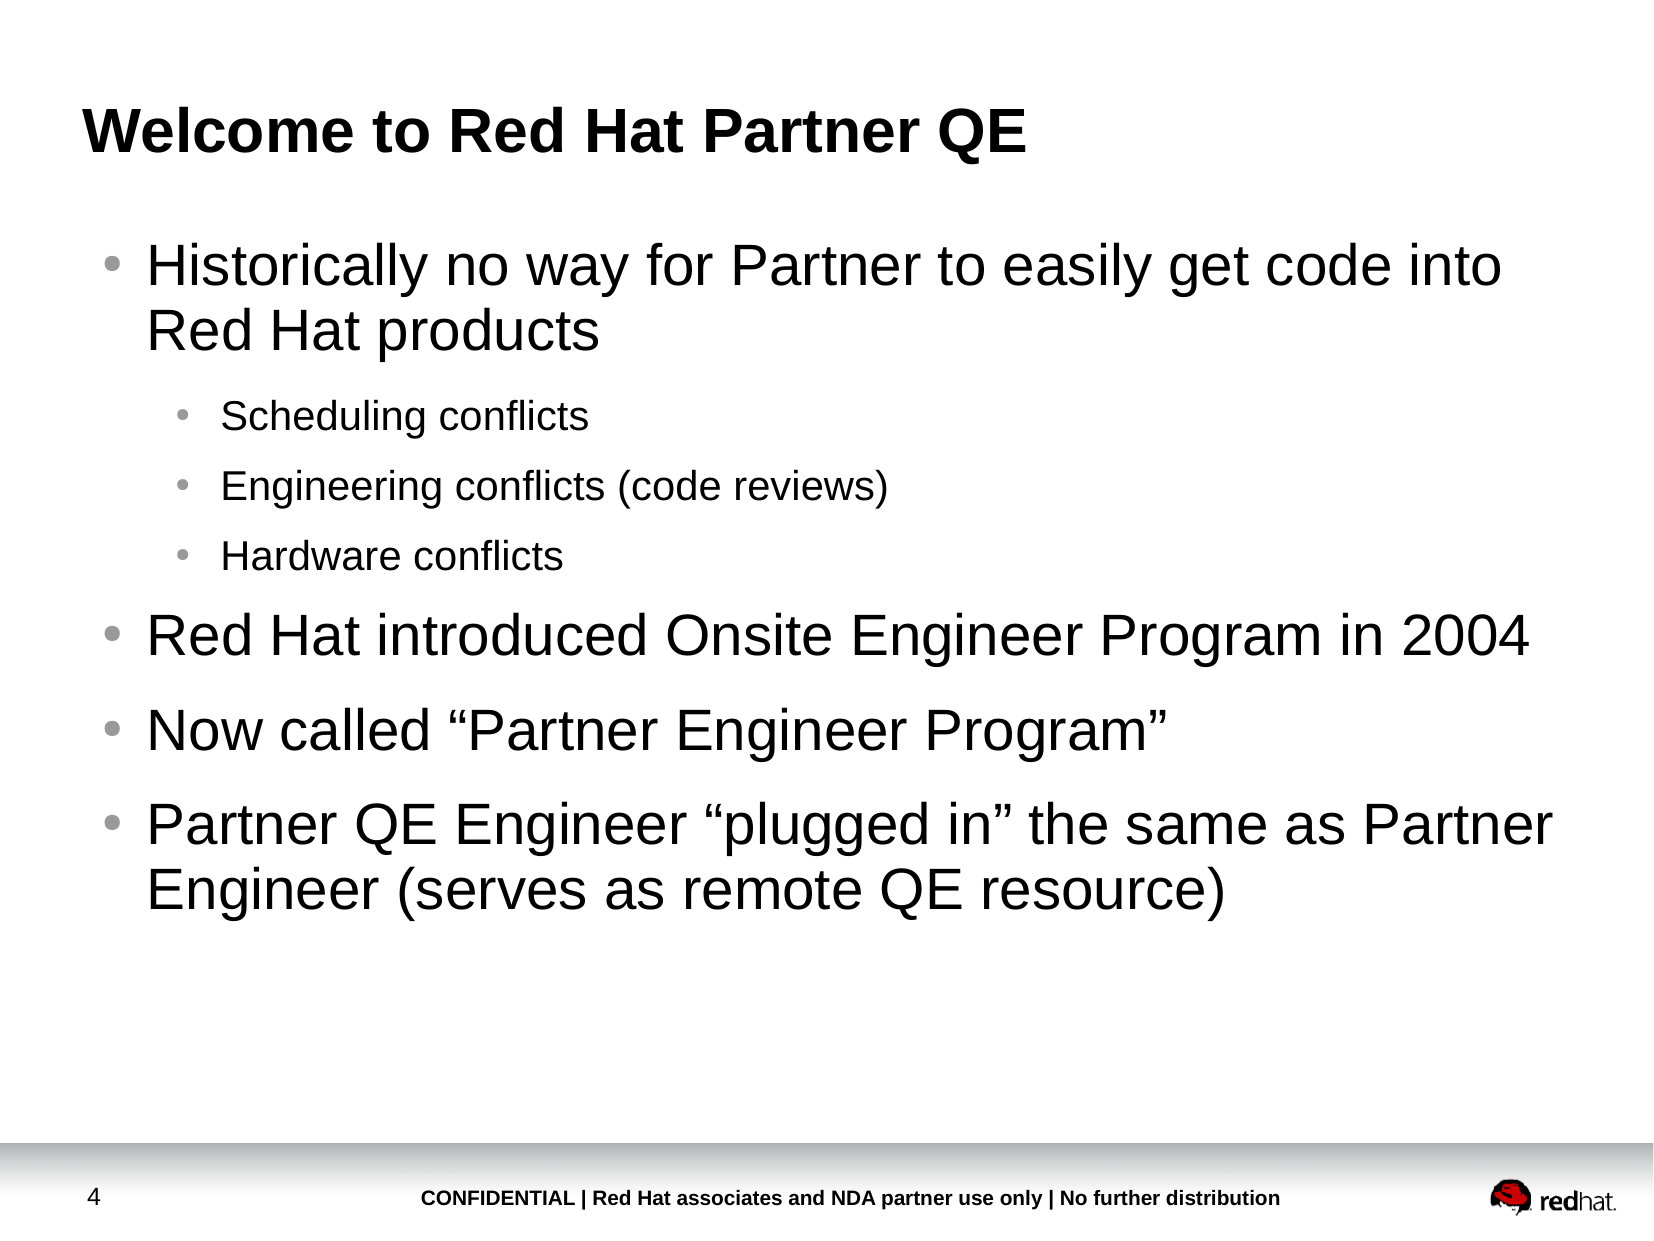

# Welcome to Red Hat Partner QE
Historically no way for Partner to easily get code into Red Hat products
Scheduling conflicts
Engineering conflicts (code reviews)
Hardware conflicts
Red Hat introduced Onsite Engineer Program in 2004
Now called “Partner Engineer Program”
Partner QE Engineer “plugged in” the same as Partner Engineer (serves as remote QE resource)